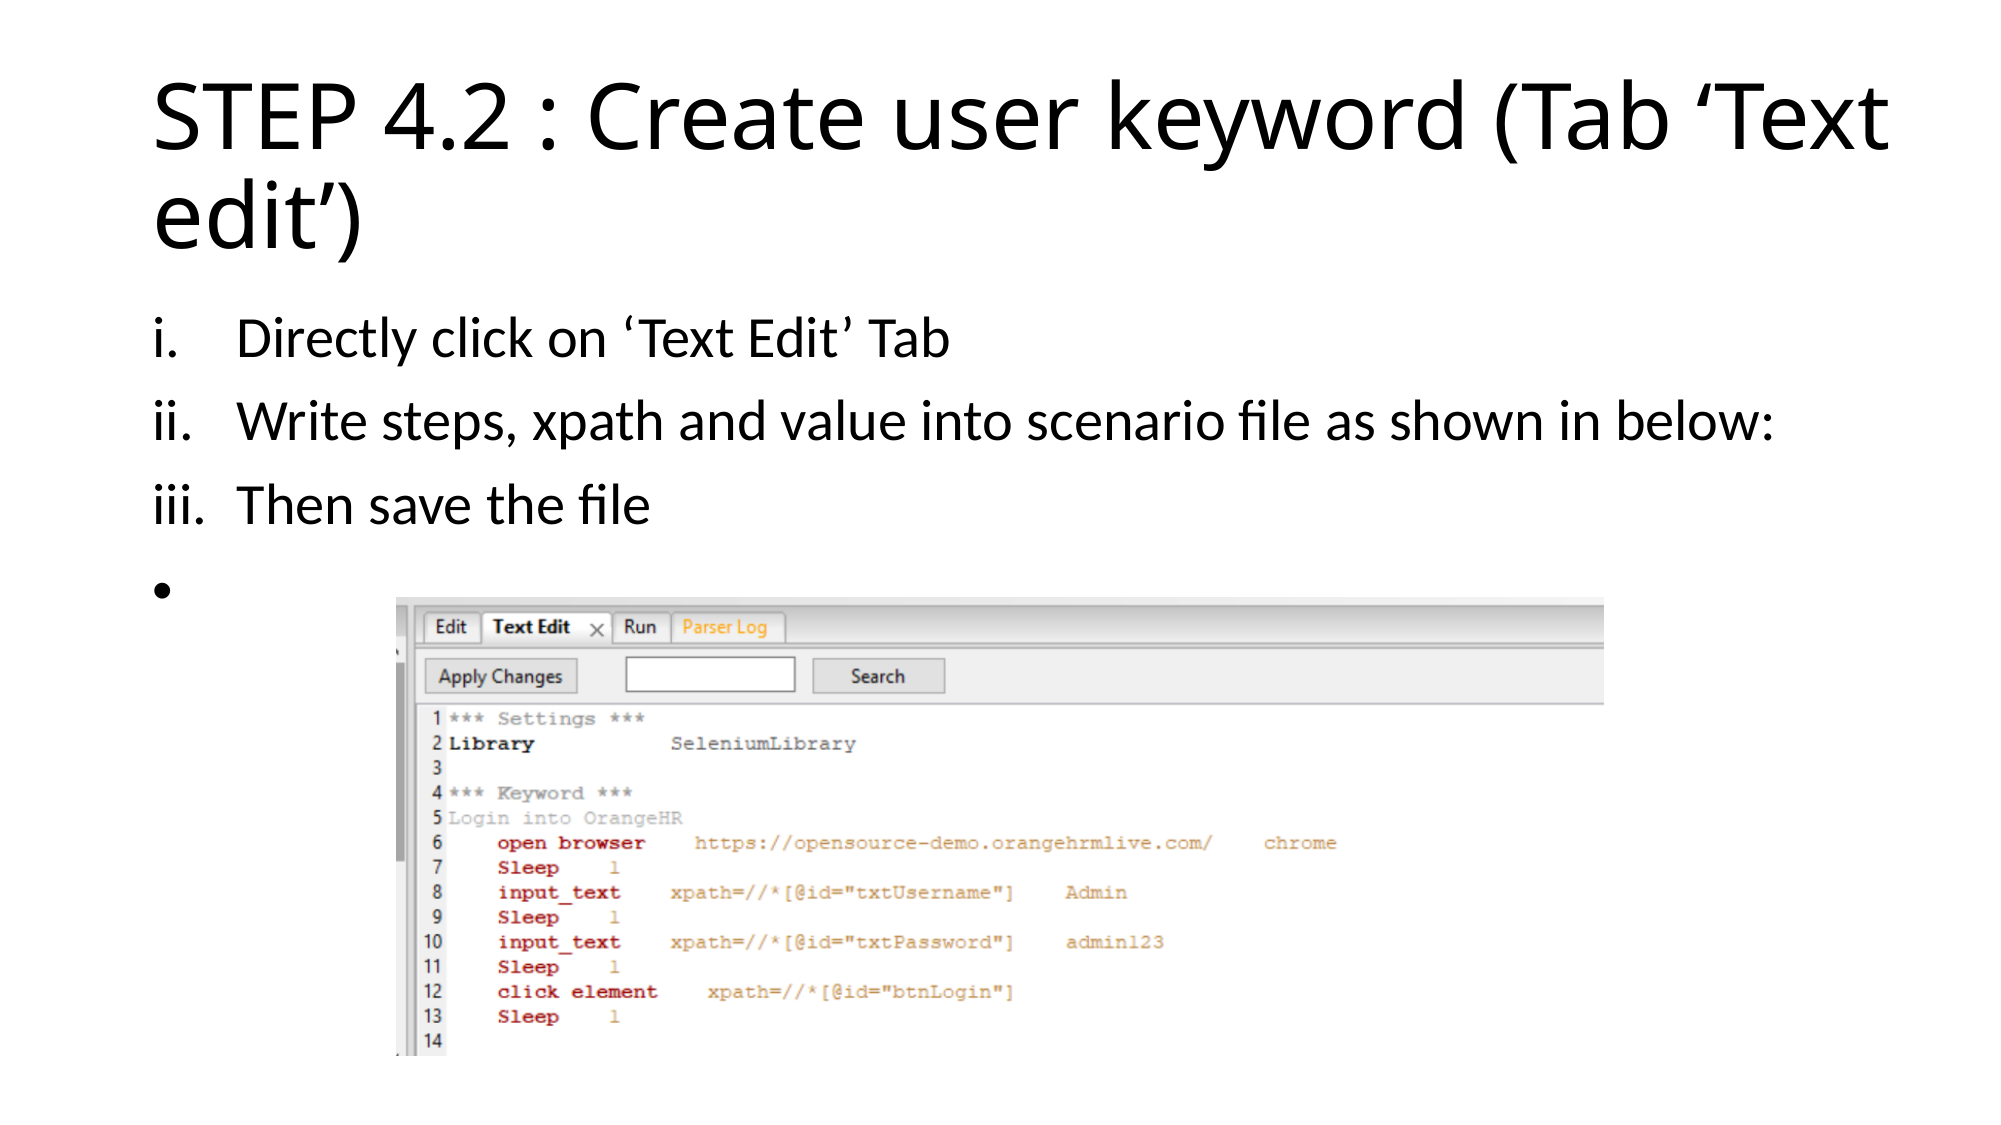

# STEP 4.2 : Create user keyword (Tab ‘Text edit’)
Directly click on ‘Text Edit’ Tab
Write steps, xpath and value into scenario file as shown in below:
Then save the file